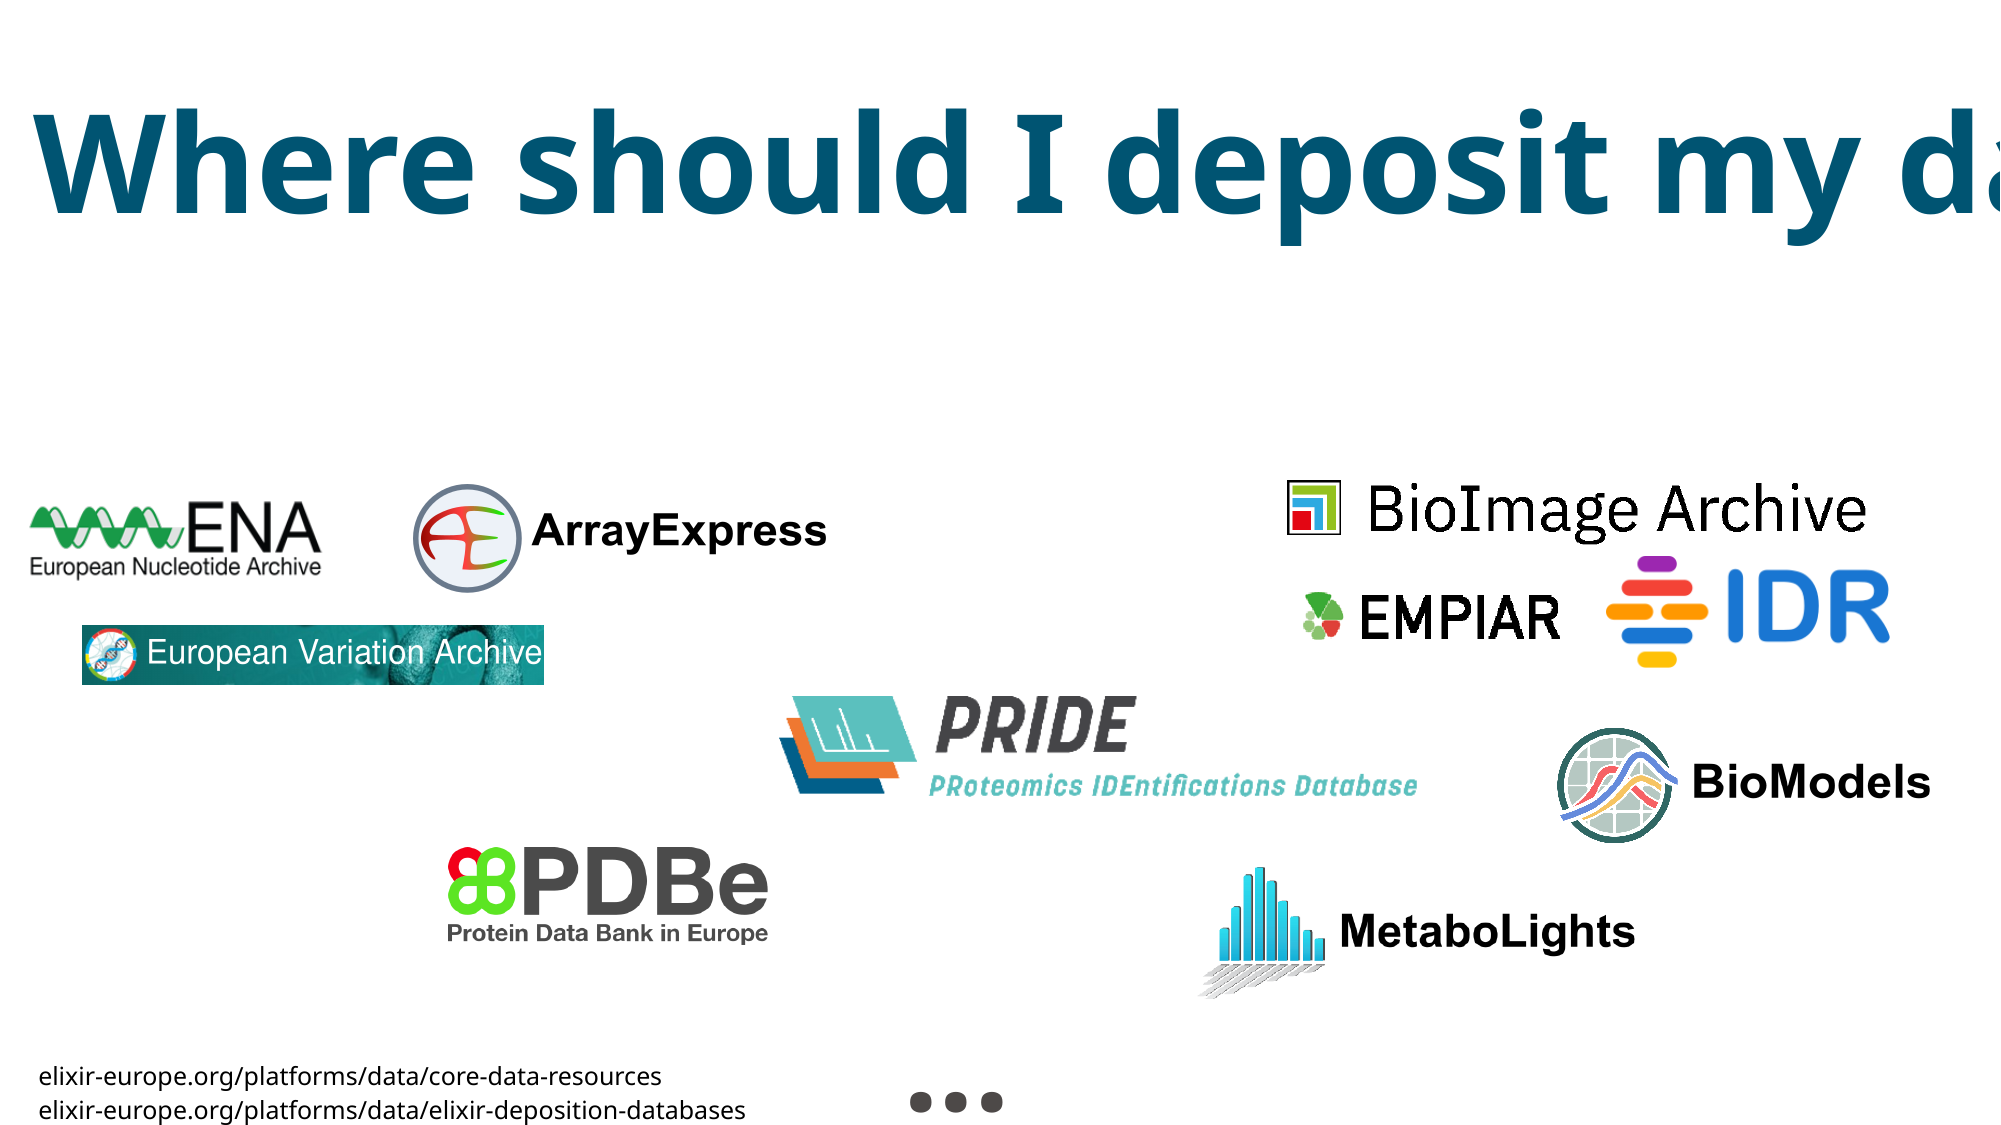

Where should I deposit my data?
...
elixir-europe.org/platforms/data/core-data-resources
elixir-europe.org/platforms/data/elixir-deposition-databases